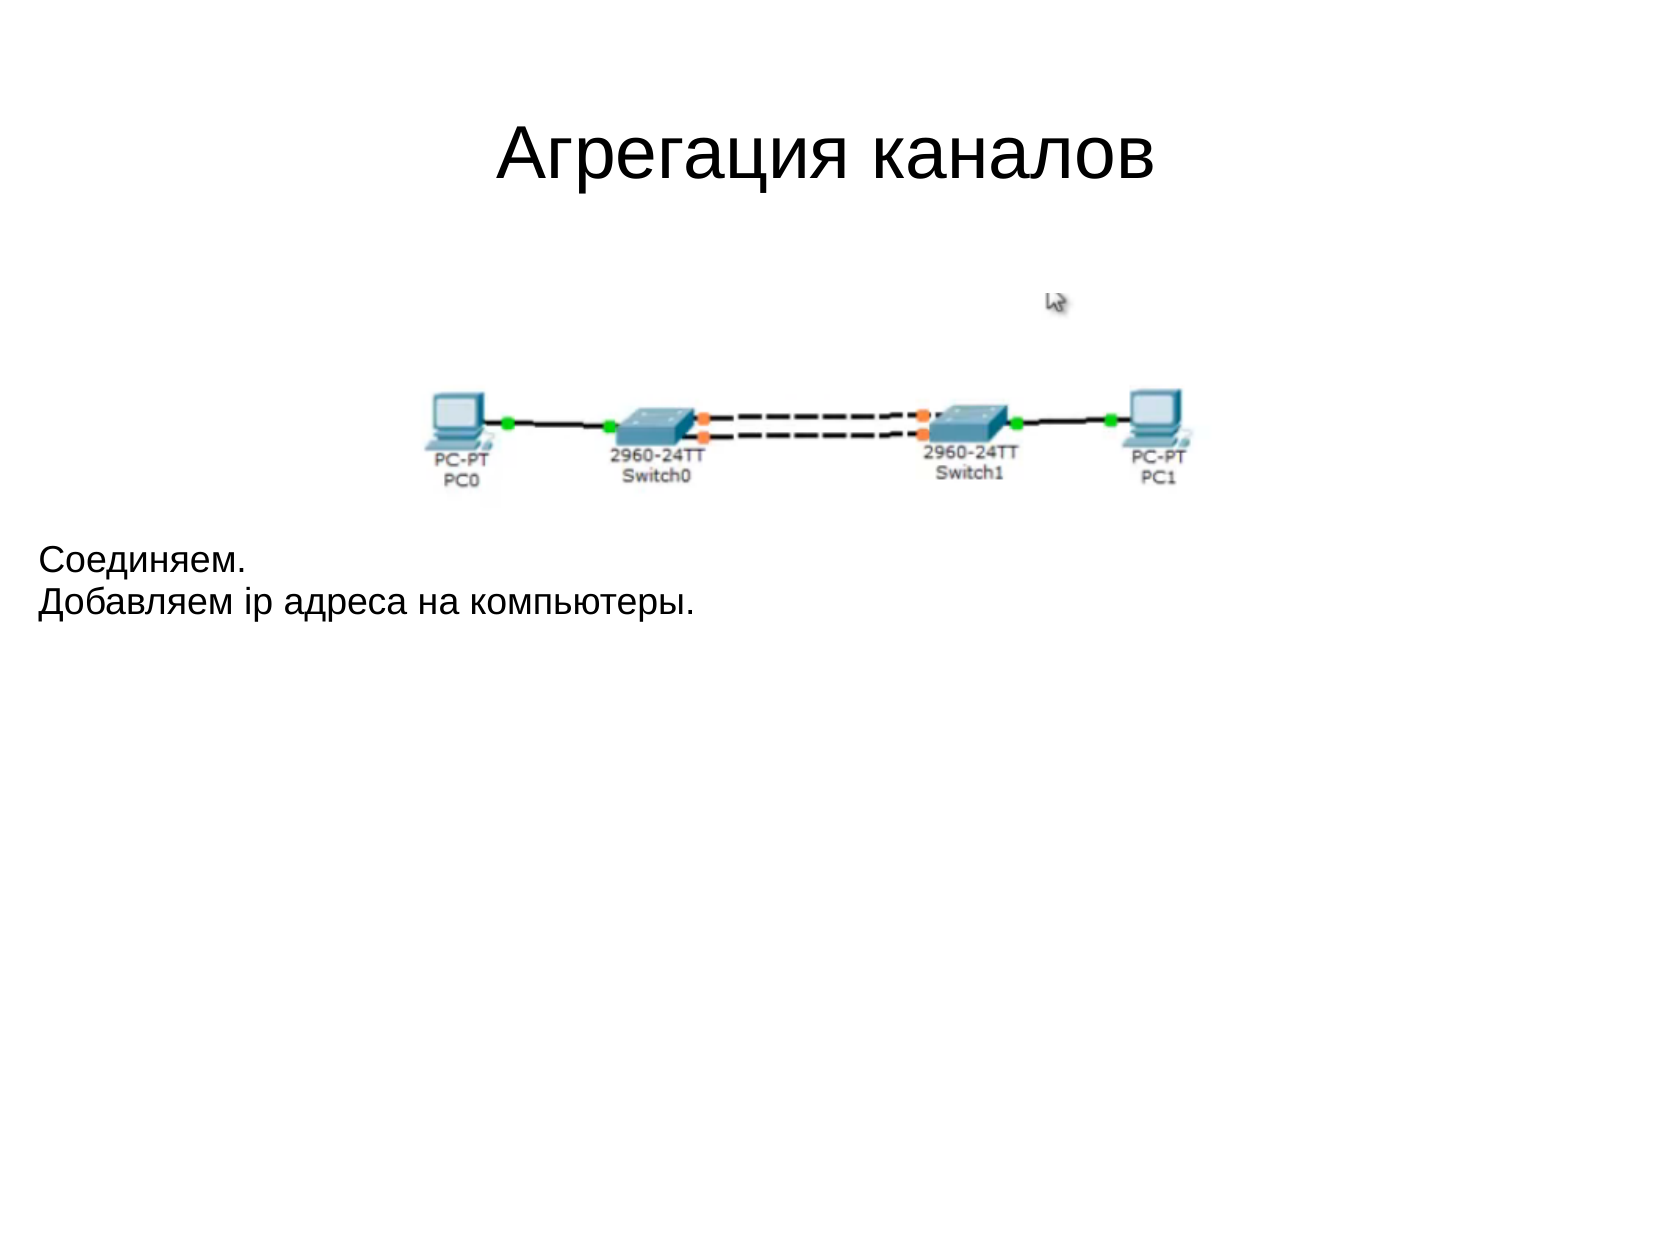

# Агрегация каналов
Соединяем.
Добавляем ip адреса на компьютеры.